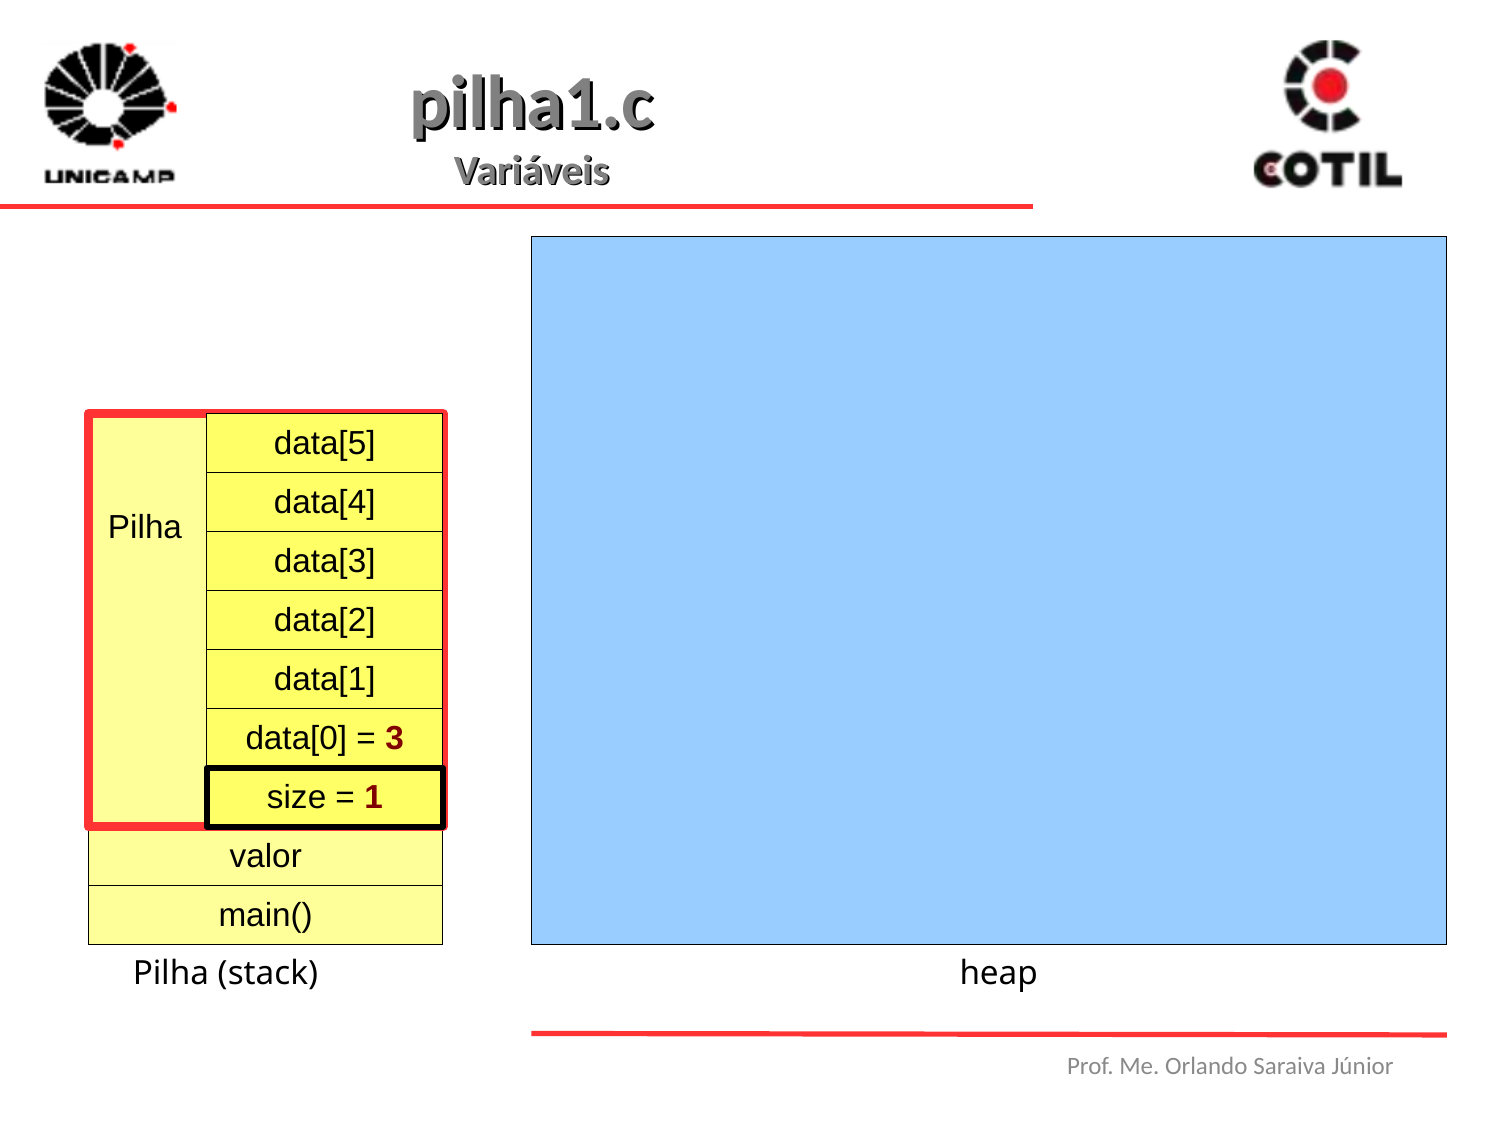

# pilha1.c Variáveis
Pilha
data[5]
data[4]
data[3]
data[2]
data[1]
data[0] = 3
size = 1
valor
main()
heap
Pilha (stack)